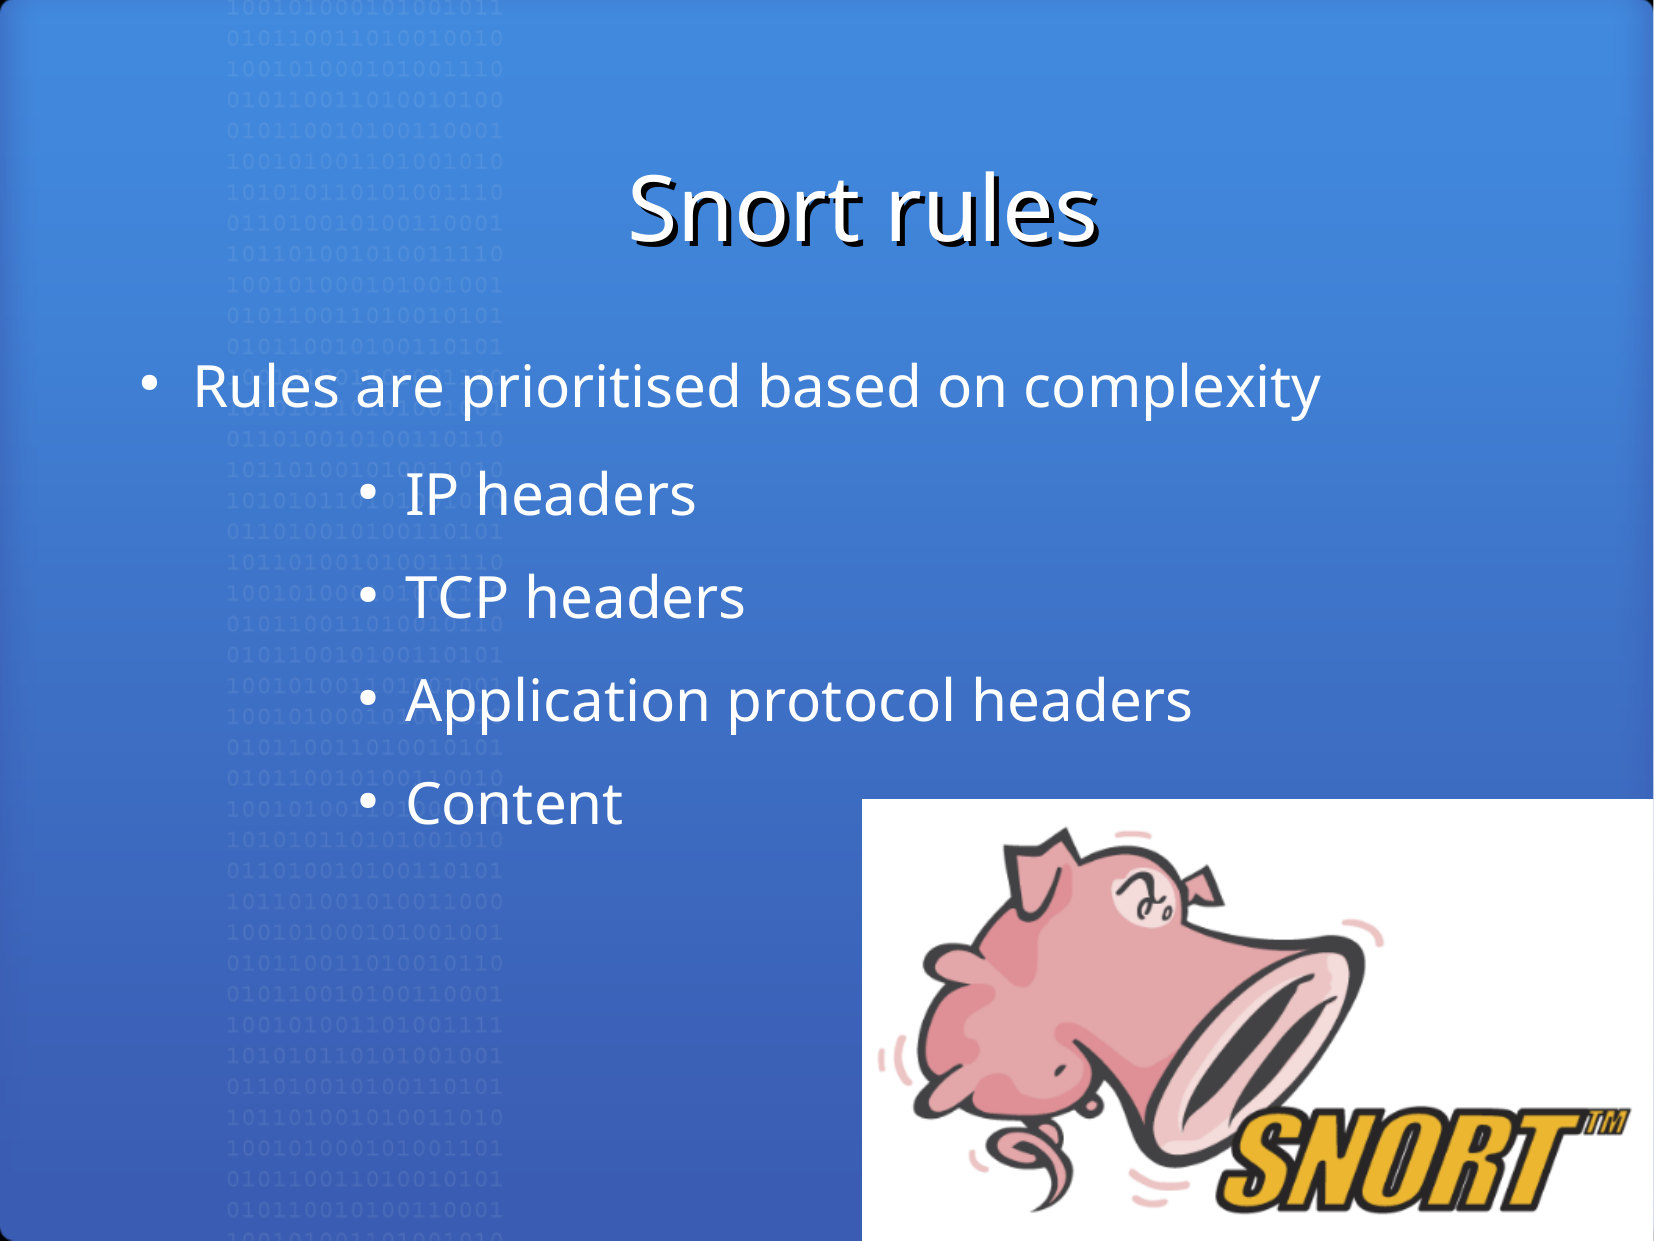

# Snort rules
Rules are prioritised based on complexity
IP headers
TCP headers
Application protocol headers
Content